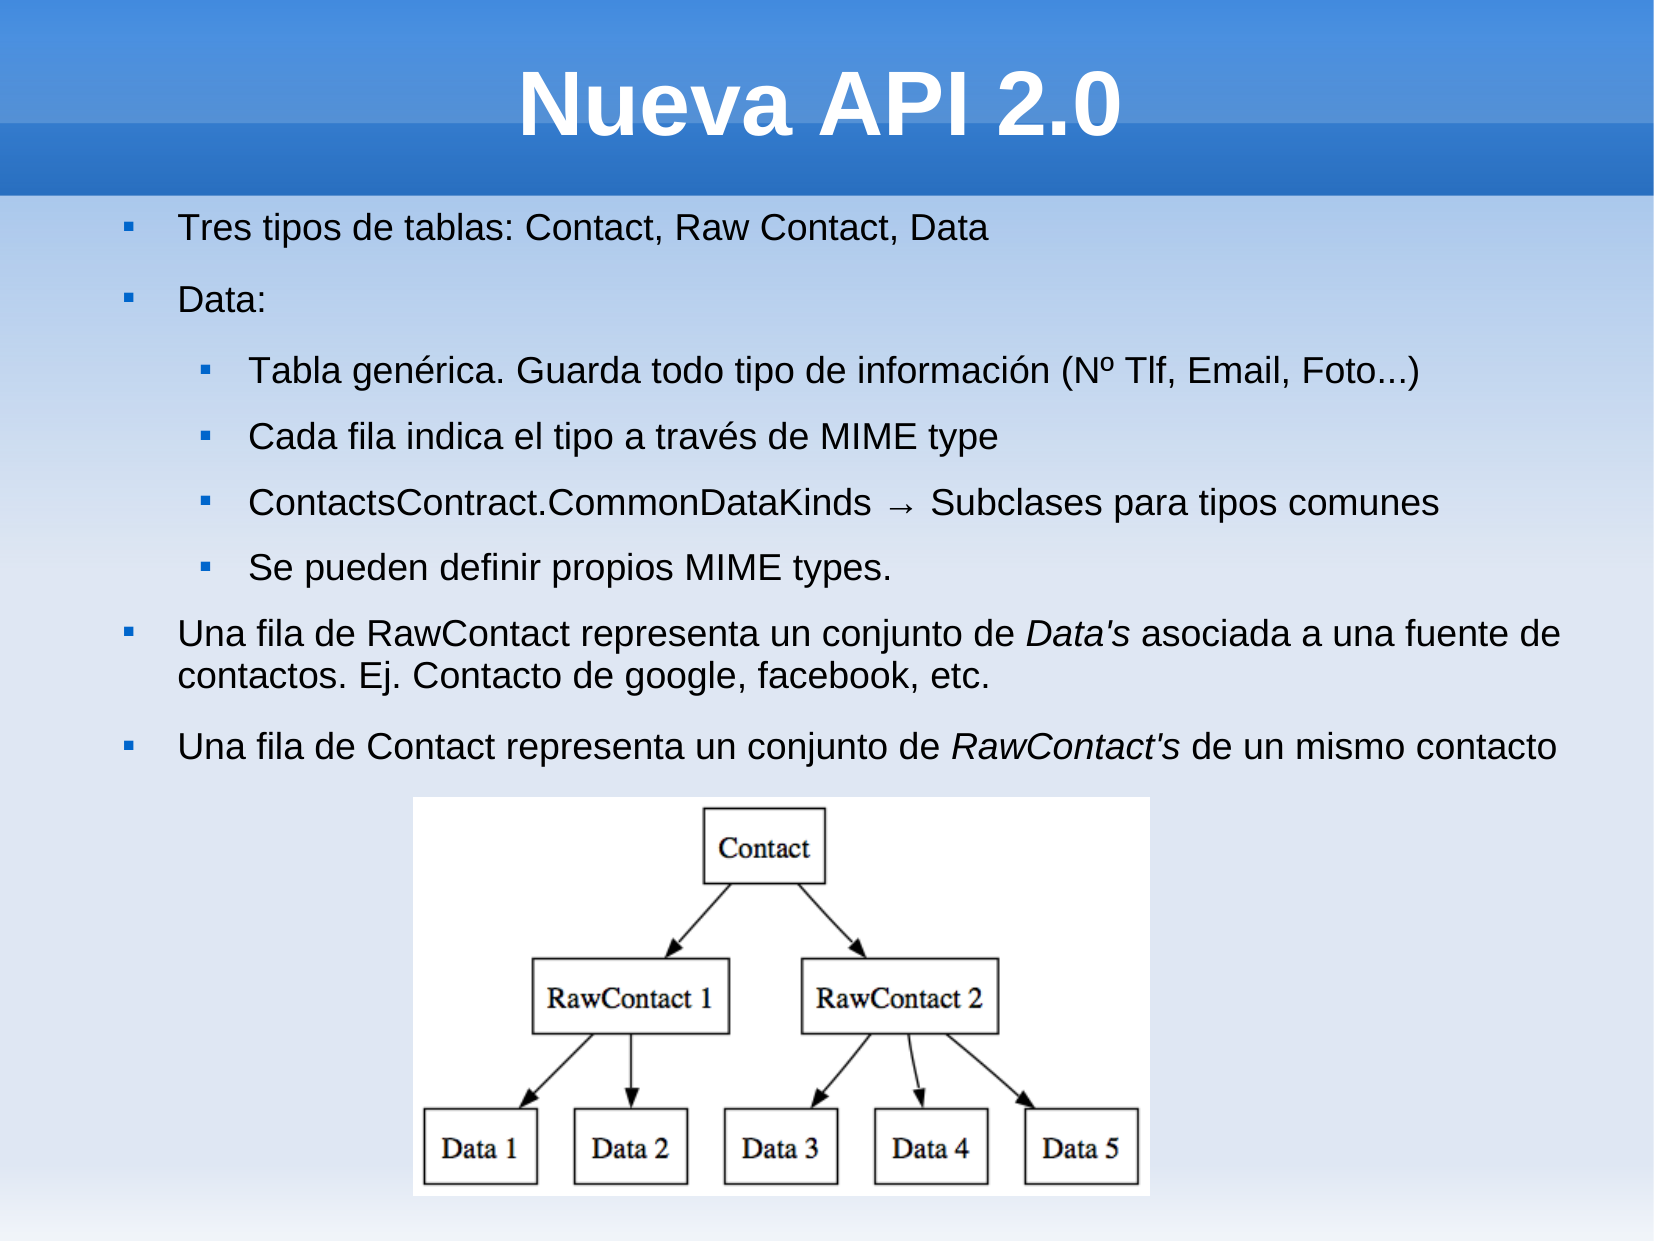

# Nueva API 2.0
Tres tipos de tablas: Contact, Raw Contact, Data
Data:
Tabla genérica. Guarda todo tipo de información (Nº Tlf, Email, Foto...)
Cada fila indica el tipo a través de MIME type
ContactsContract.CommonDataKinds → Subclases para tipos comunes
Se pueden definir propios MIME types.
Una fila de RawContact representa un conjunto de Data's asociada a una fuente de contactos. Ej. Contacto de google, facebook, etc.
Una fila de Contact representa un conjunto de RawContact's de un mismo contacto